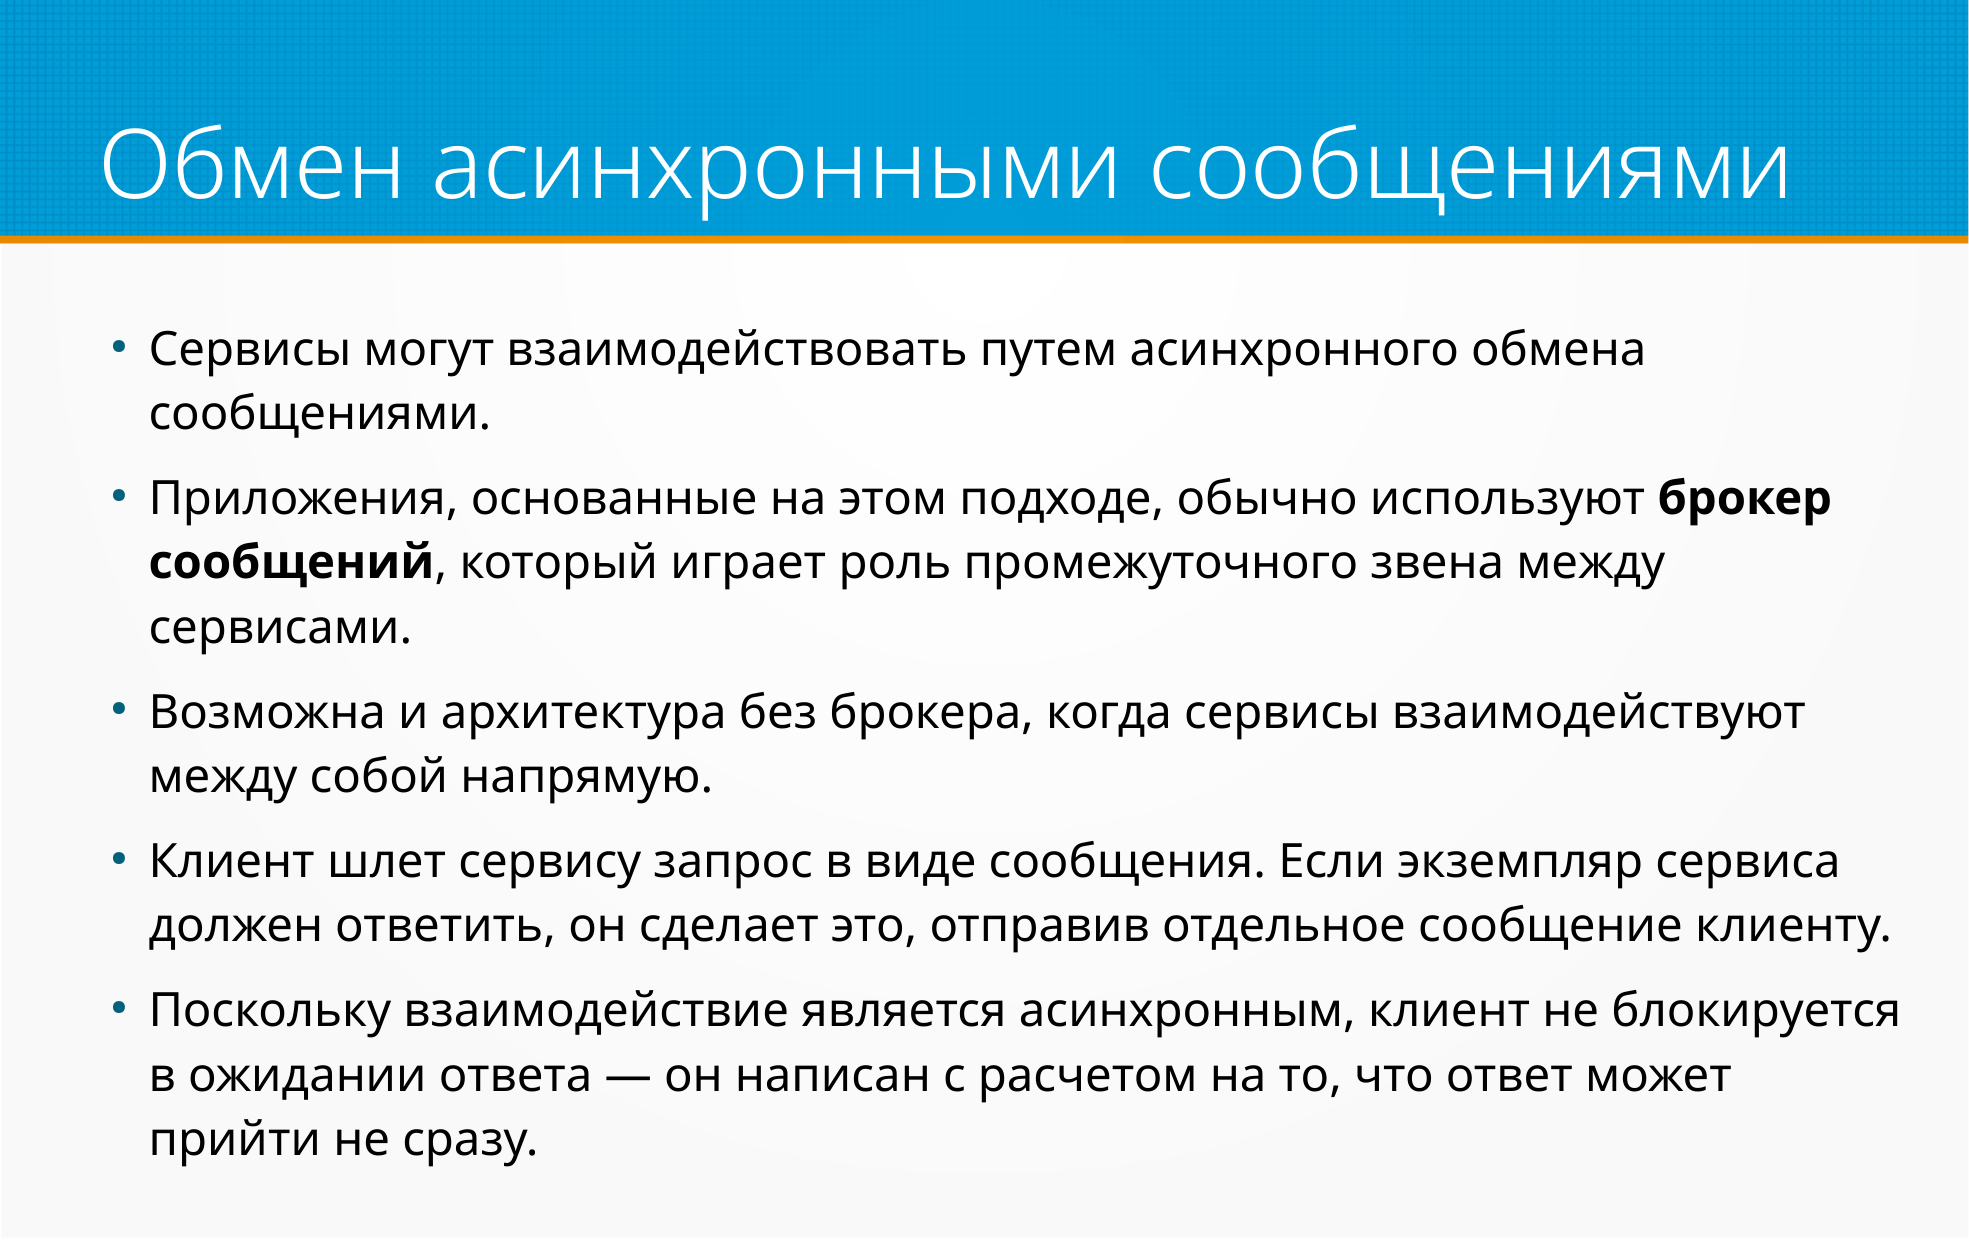

# Обмен асинхронными сообщениями
Сервисы могут взаимодействовать путем асинхронного обмена сообщениями.
Приложения, основанные на этом подходе, обычно используют брокер сообщений, который играет роль промежуточного звена между сервисами.
Возможна и архитектура без брокера, когда сервисы взаимодействуют между собой напрямую.
Клиент шлет сервису запрос в виде сообщения. Если экземпляр сервиса должен ответить, он сделает это, отправив отдельное сообщение клиенту.
Поскольку взаимодействие является асинхронным, клиент не блокируется в ожидании ответа — он написан с расчетом на то, что ответ может прийти не сразу.